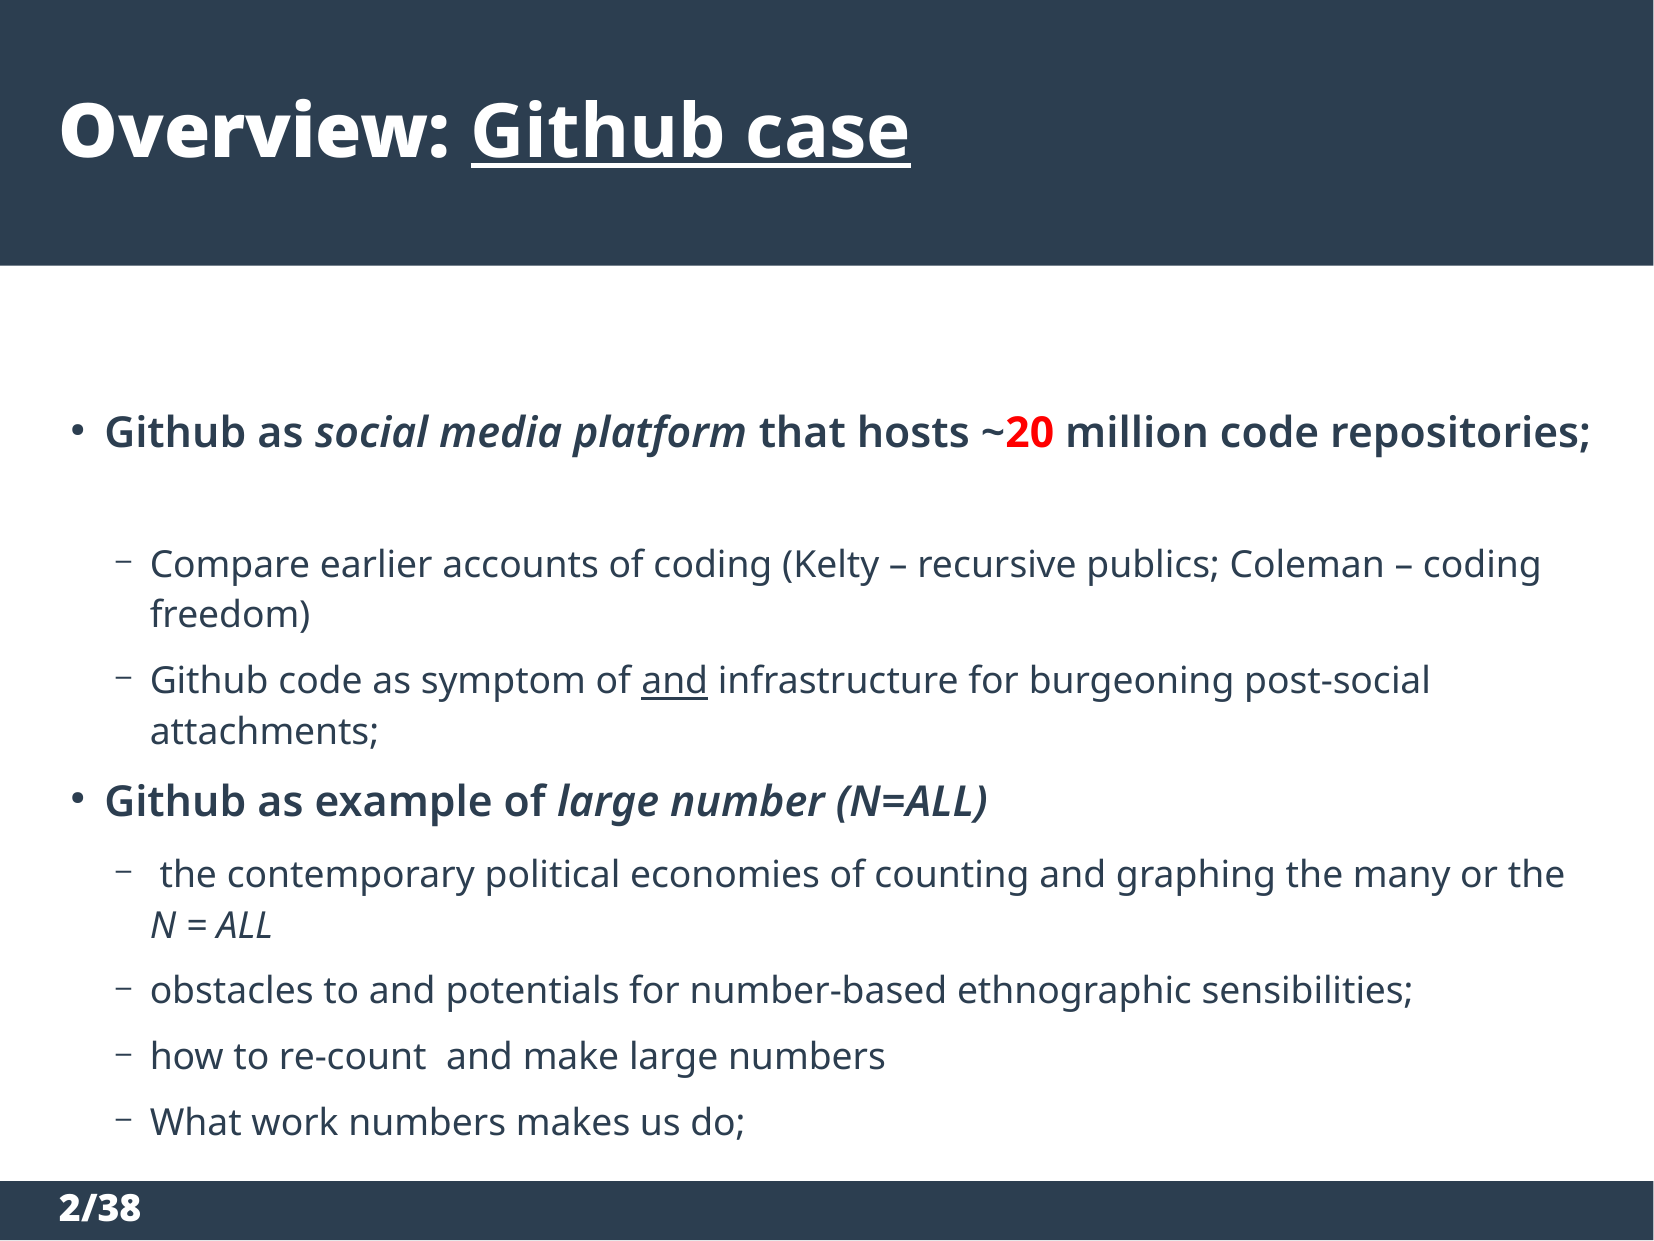

# Overview: Github case
Github as social media platform that hosts ~20 million code repositories;
Compare earlier accounts of coding (Kelty – recursive publics; Coleman – coding freedom)
Github code as symptom of and infrastructure for burgeoning post-social attachments;
Github as example of large number (N=ALL)
 the contemporary political economies of counting and graphing the many or the N = ALL
obstacles to and potentials for number-based ethnographic sensibilities;
how to re-count and make large numbers
What work numbers makes us do;